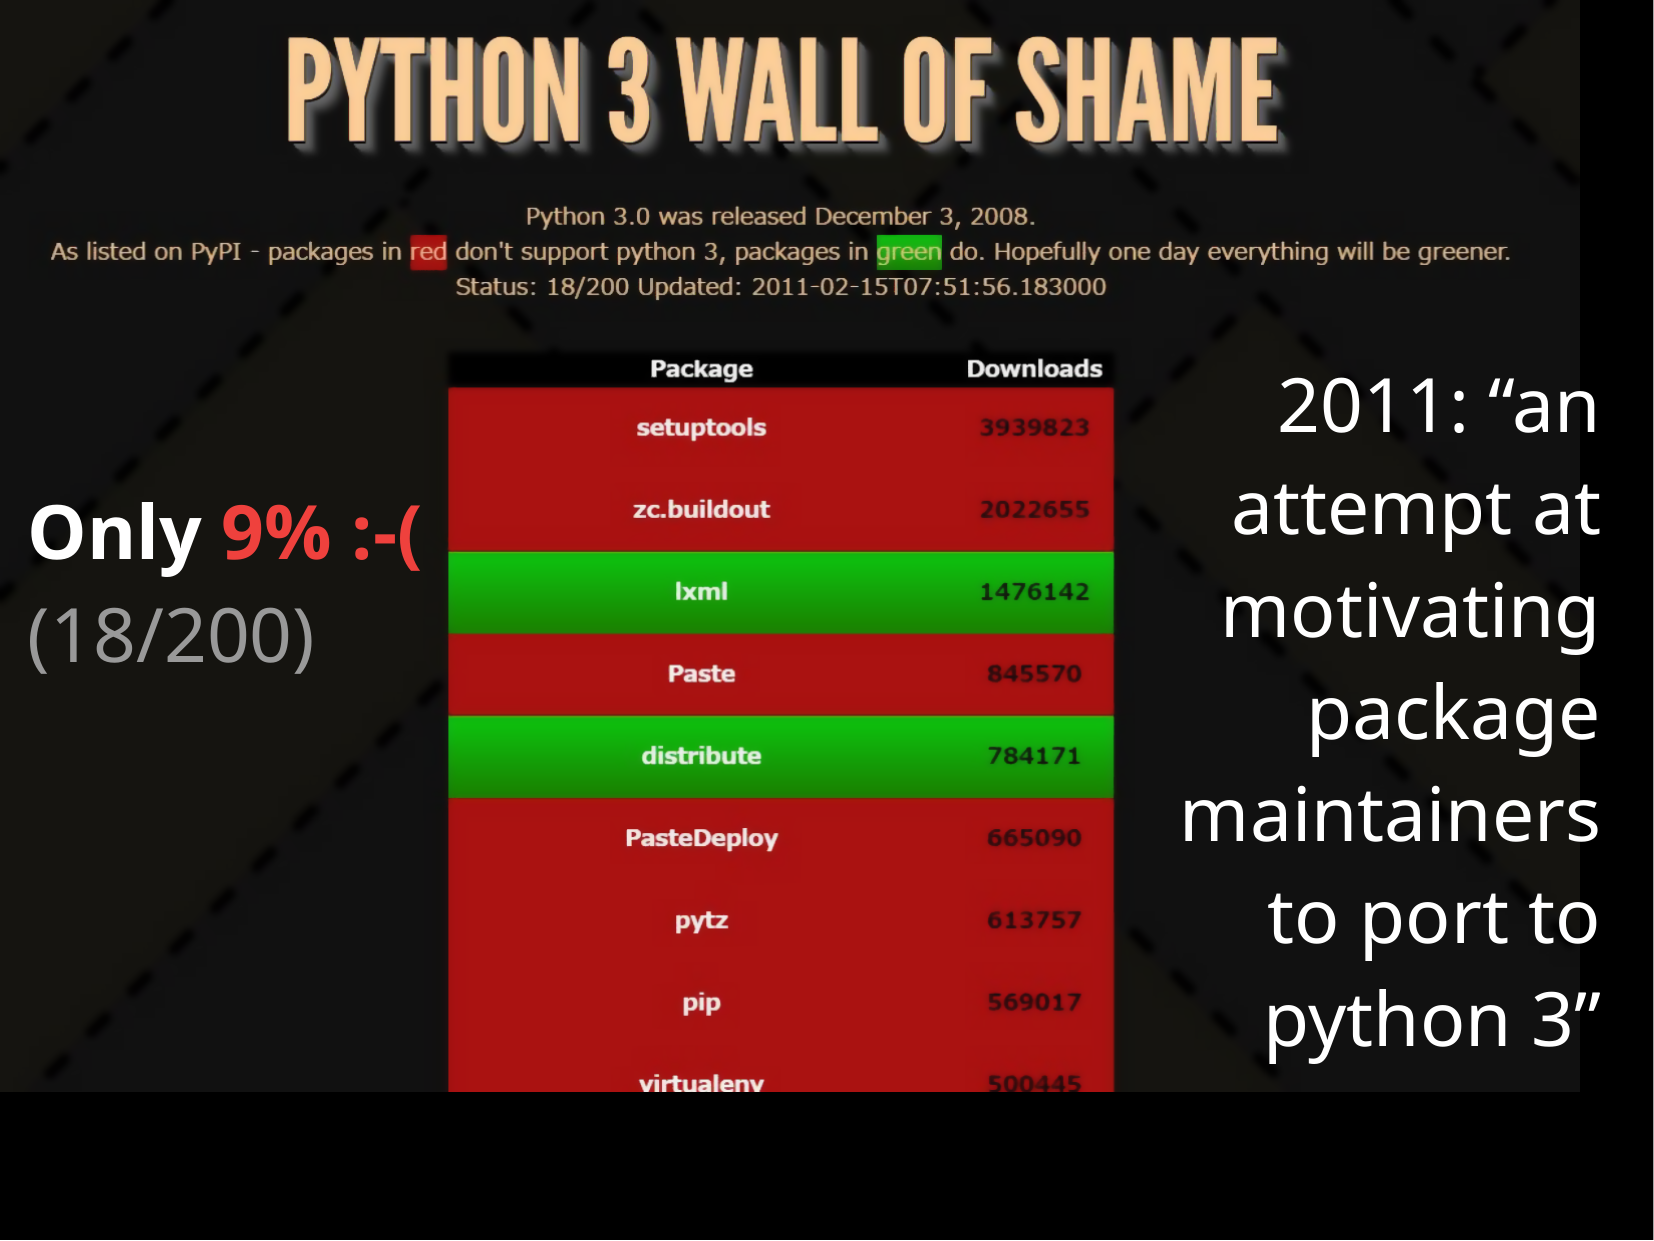

# 2011: “an attempt at motivating package maintainers to port to python 3”
Only 9% :-(
(18/200)